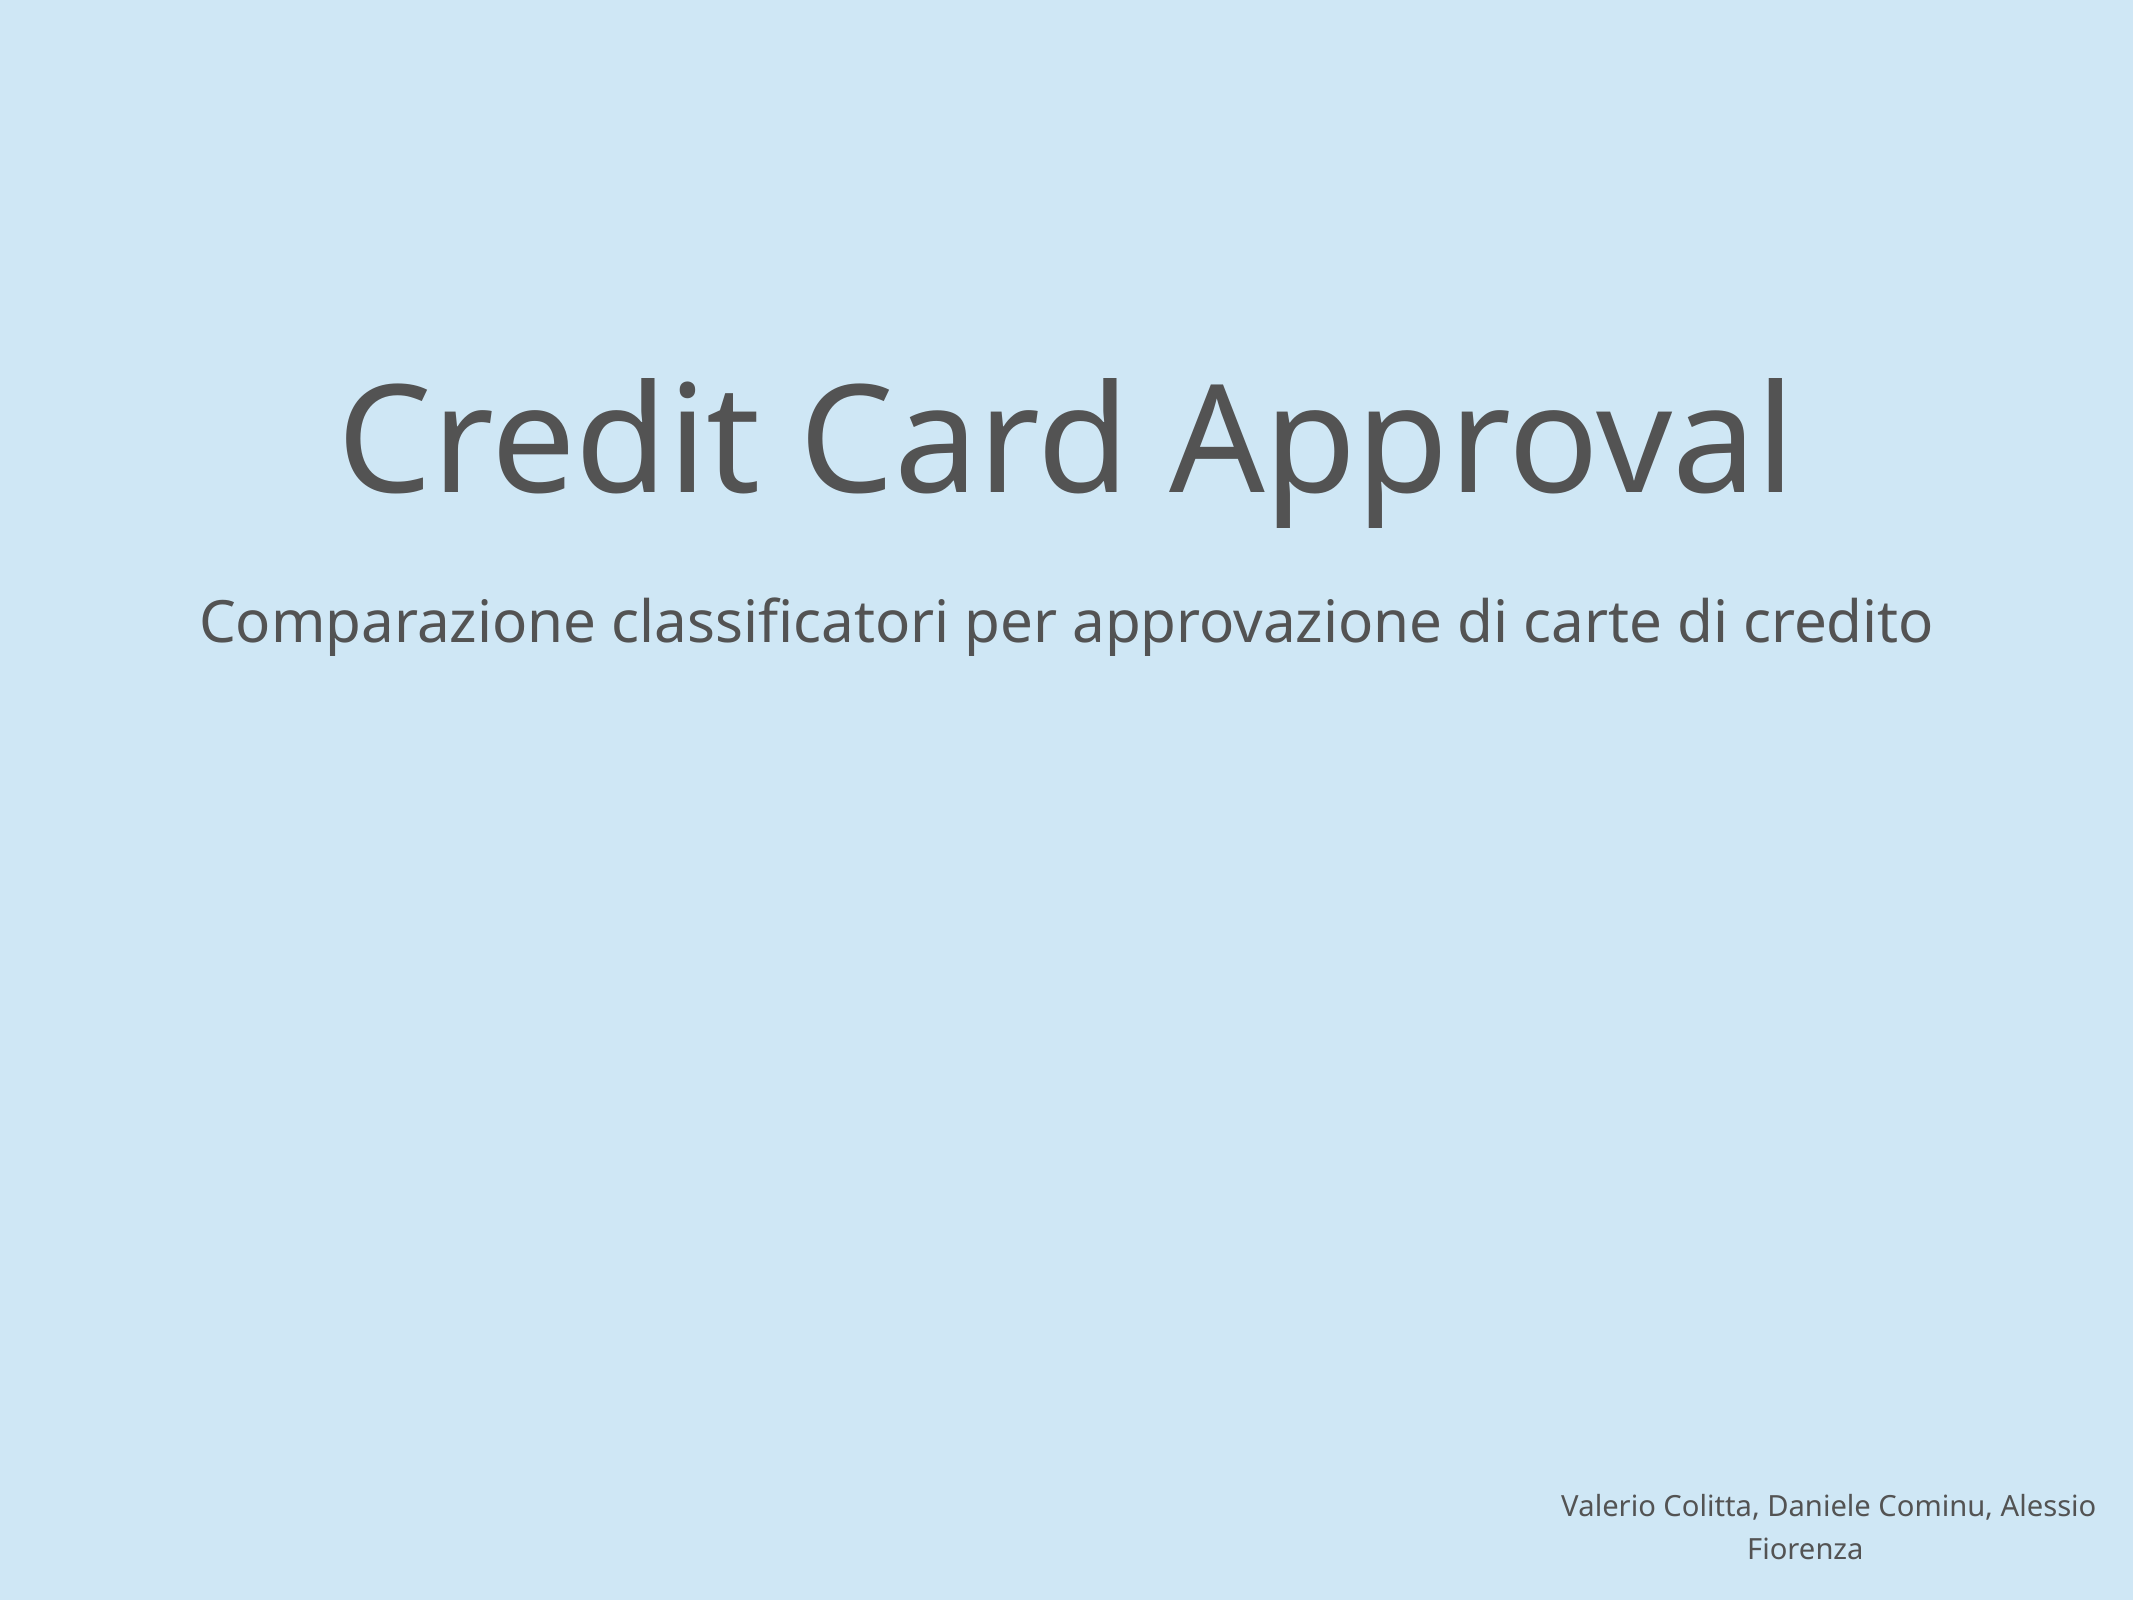

# Credit Card Approval
Comparazione classificatori per approvazione di carte di credito
Valerio Colitta, Daniele Cominu, Alessio Fiorenza